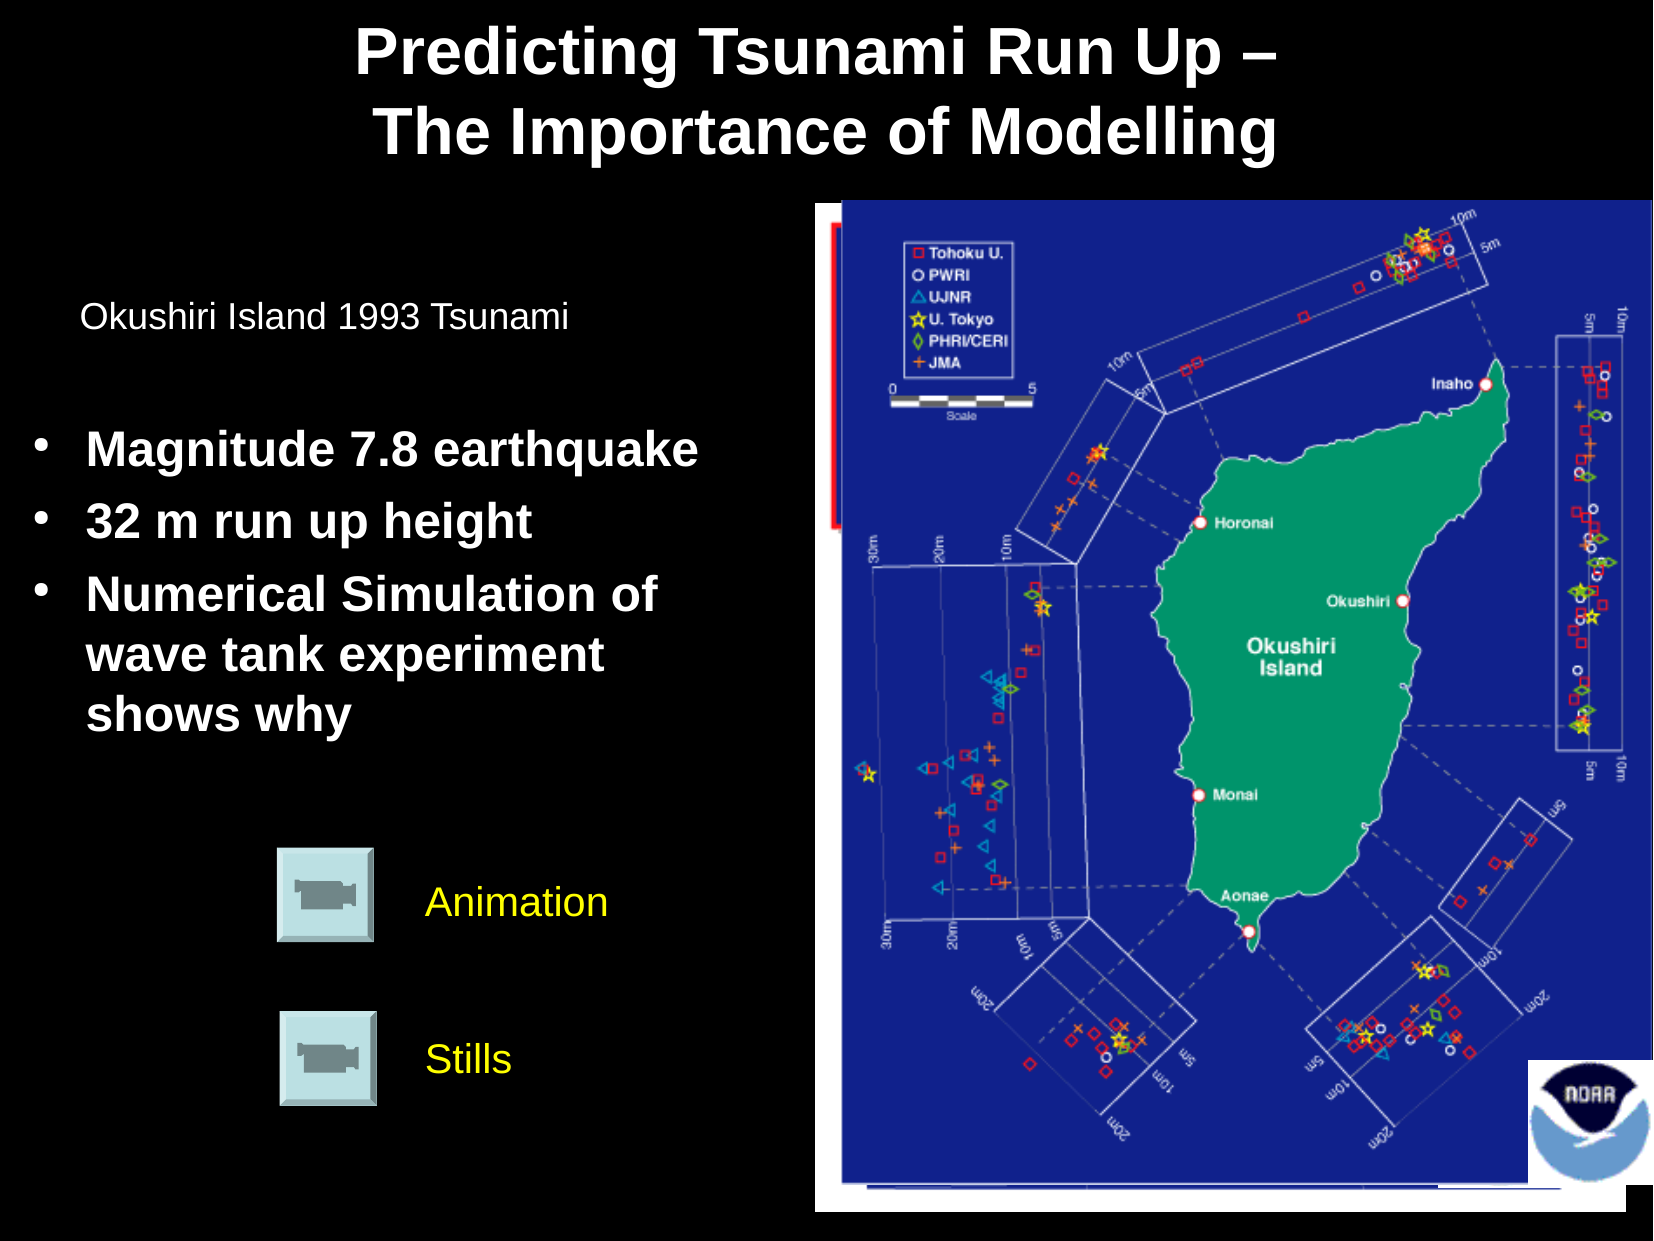

Predicting Tsunami Run Up –
The Importance of Modelling
# Okushiri Island 1993 Tsunami
Magnitude 7.8 earthquake
32 m run up height
Numerical Simulation of wave tank experiment shows why
Animation
Stills